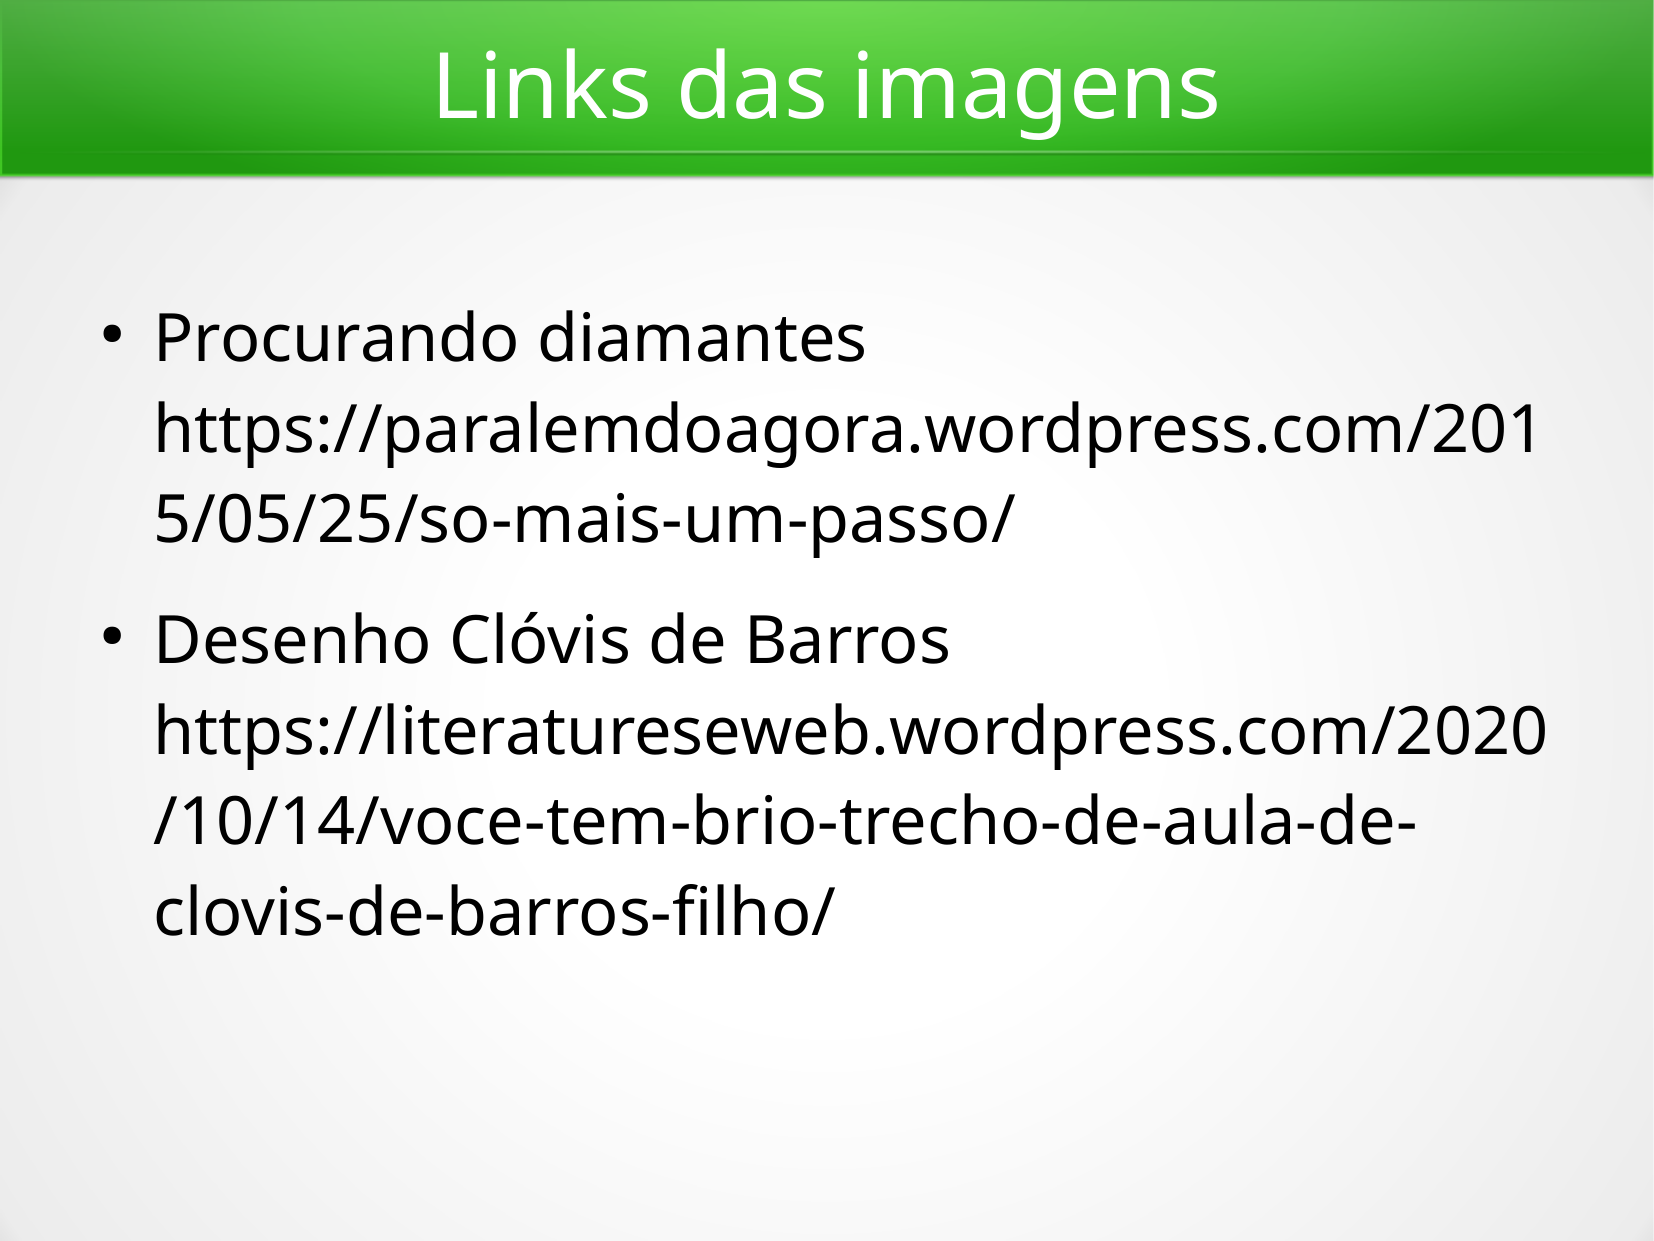

# Links das imagens
Procurando diamantes https://paralemdoagora.wordpress.com/2015/05/25/so-mais-um-passo/
Desenho Clóvis de Barros https://literatureseweb.wordpress.com/2020/10/14/voce-tem-brio-trecho-de-aula-de-clovis-de-barros-filho/